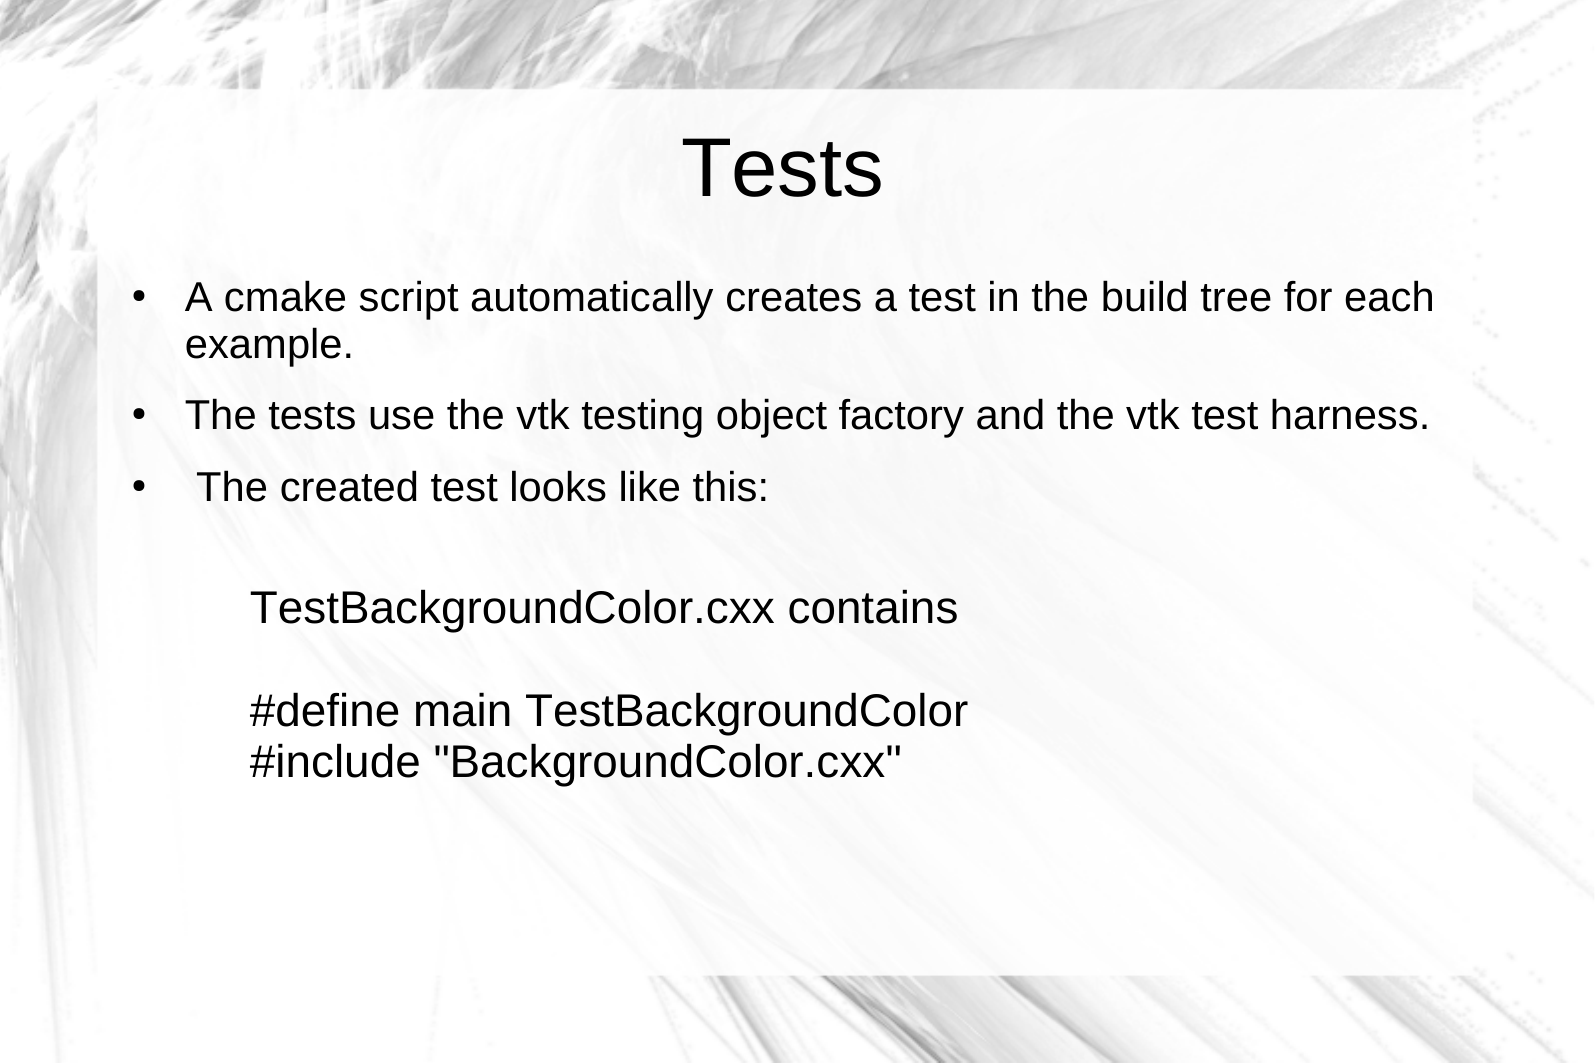

# Tests
A cmake script automatically creates a test in the build tree for each example.
The tests use the vtk testing object factory and the vtk test harness.
 The created test looks like this:
TestBackgroundColor.cxx contains
#define main TestBackgroundColor
#include "BackgroundColor.cxx"